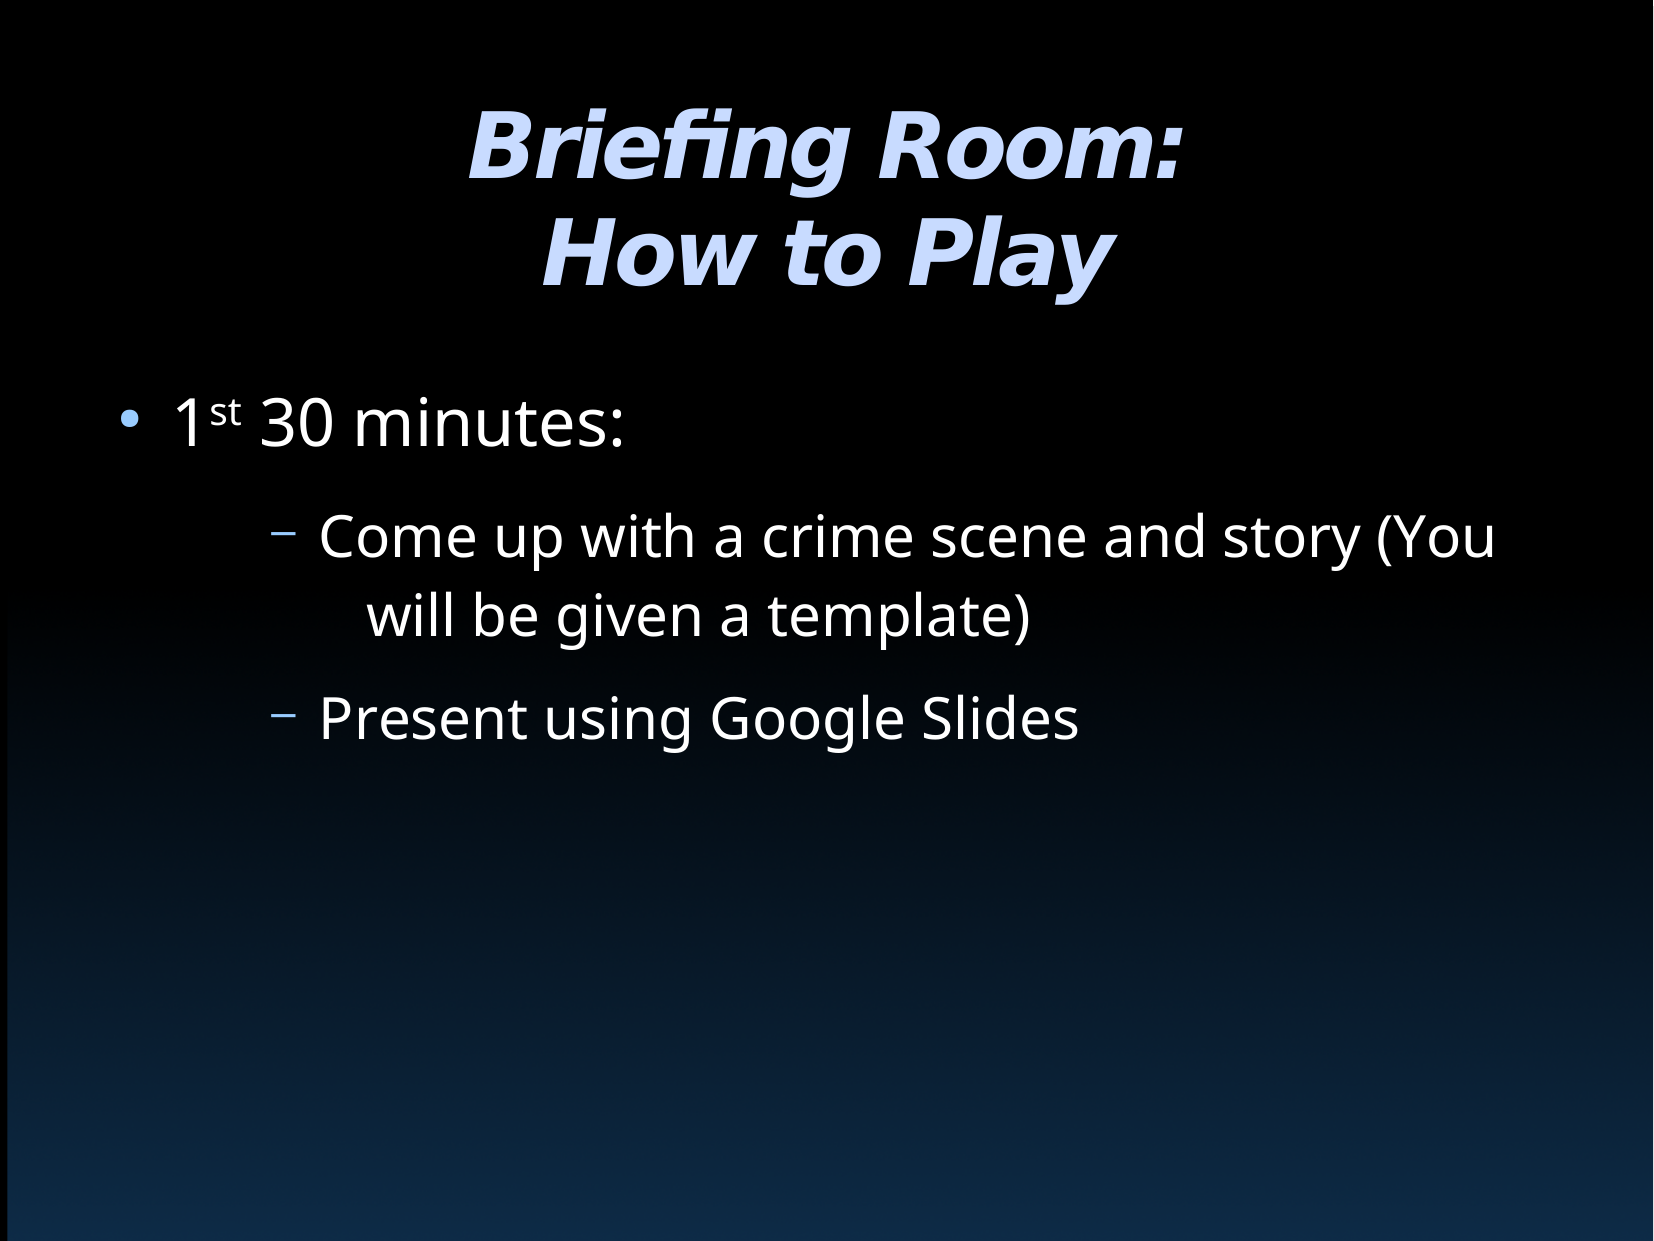

# Briefing Room: How to Play
1st 30 minutes:
Come up with a crime scene and story (You will be given a template)
Present using Google Slides